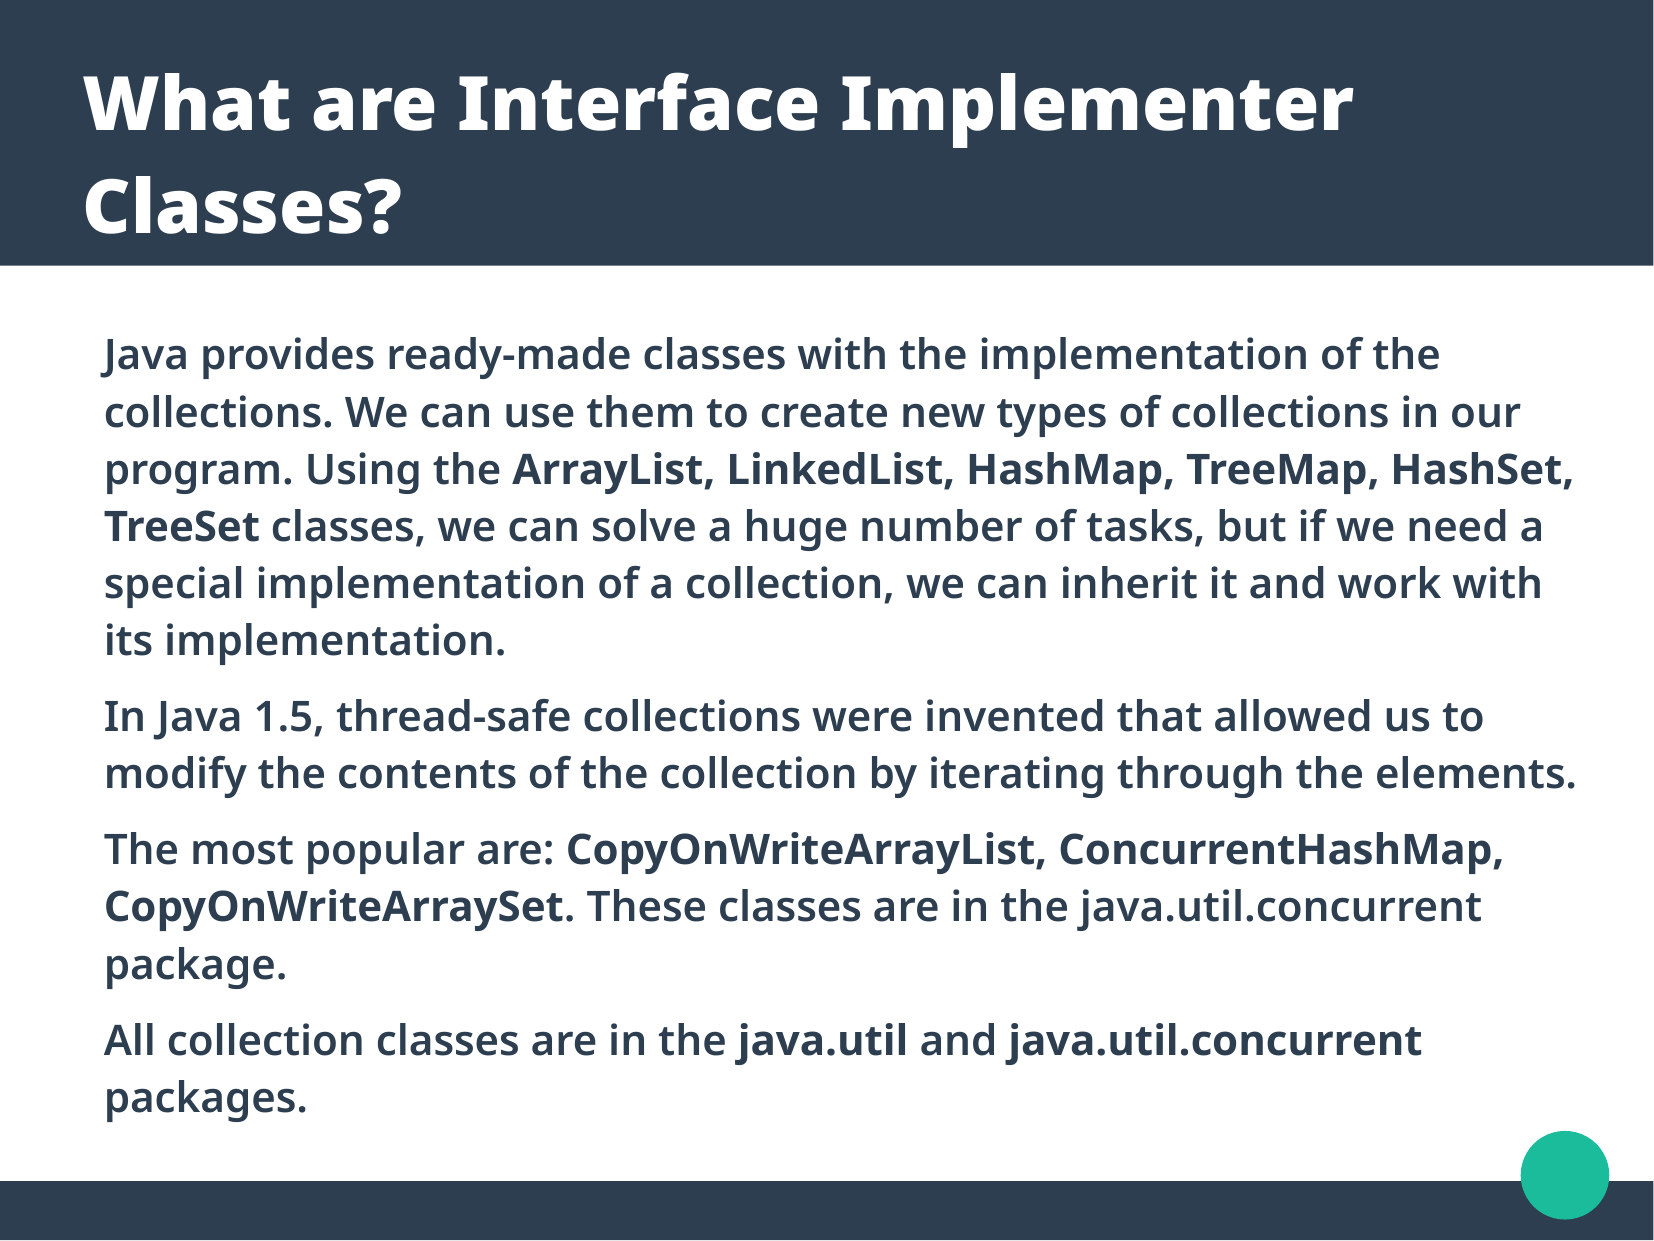

# What are Interface Implementer Classes?
Java provides ready-made classes with the implementation of the collections. We can use them to create new types of collections in our program. Using the ArrayList, LinkedList, HashMap, TreeMap, HashSet, TreeSet classes, we can solve a huge number of tasks, but if we need a special implementation of a collection, we can inherit it and work with its implementation.
In Java 1.5, thread-safe collections were invented that allowed us to modify the contents of the collection by iterating through the elements.
The most popular are: CopyOnWriteArrayList, ConcurrentHashMap, CopyOnWriteArraySet. These classes are in the java.util.concurrent package.
All collection classes are in the java.util and java.util.concurrent packages.